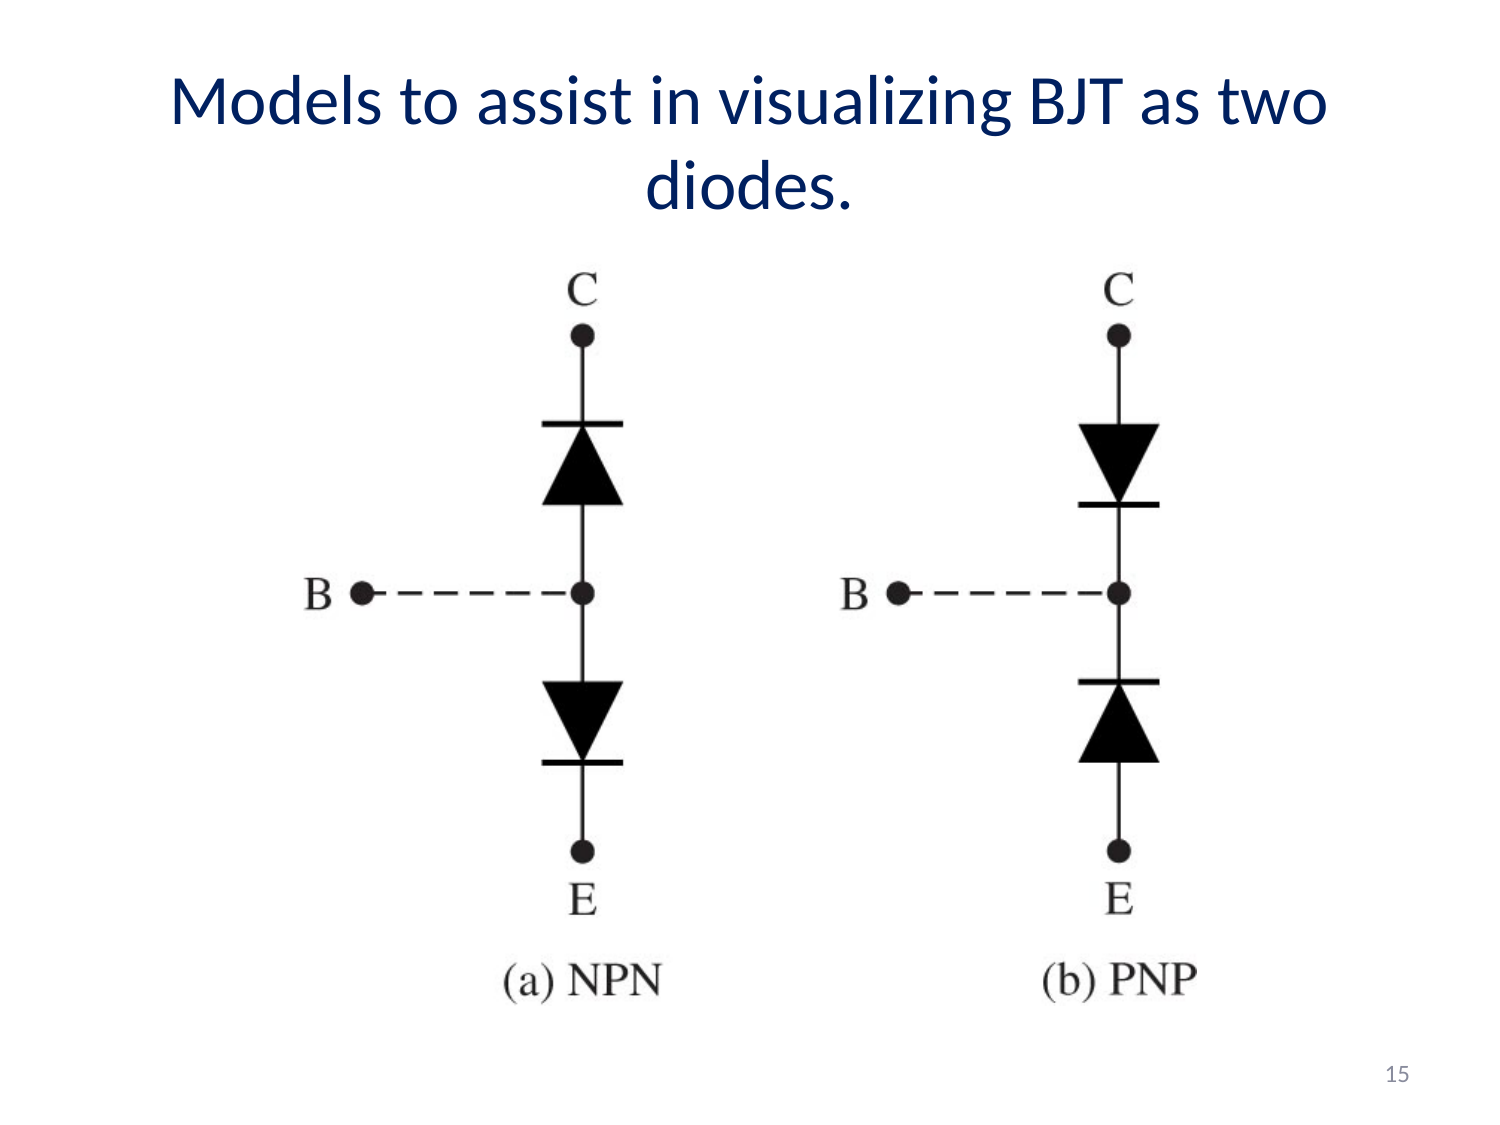

# Models to assist in visualizing BJT as two diodes.